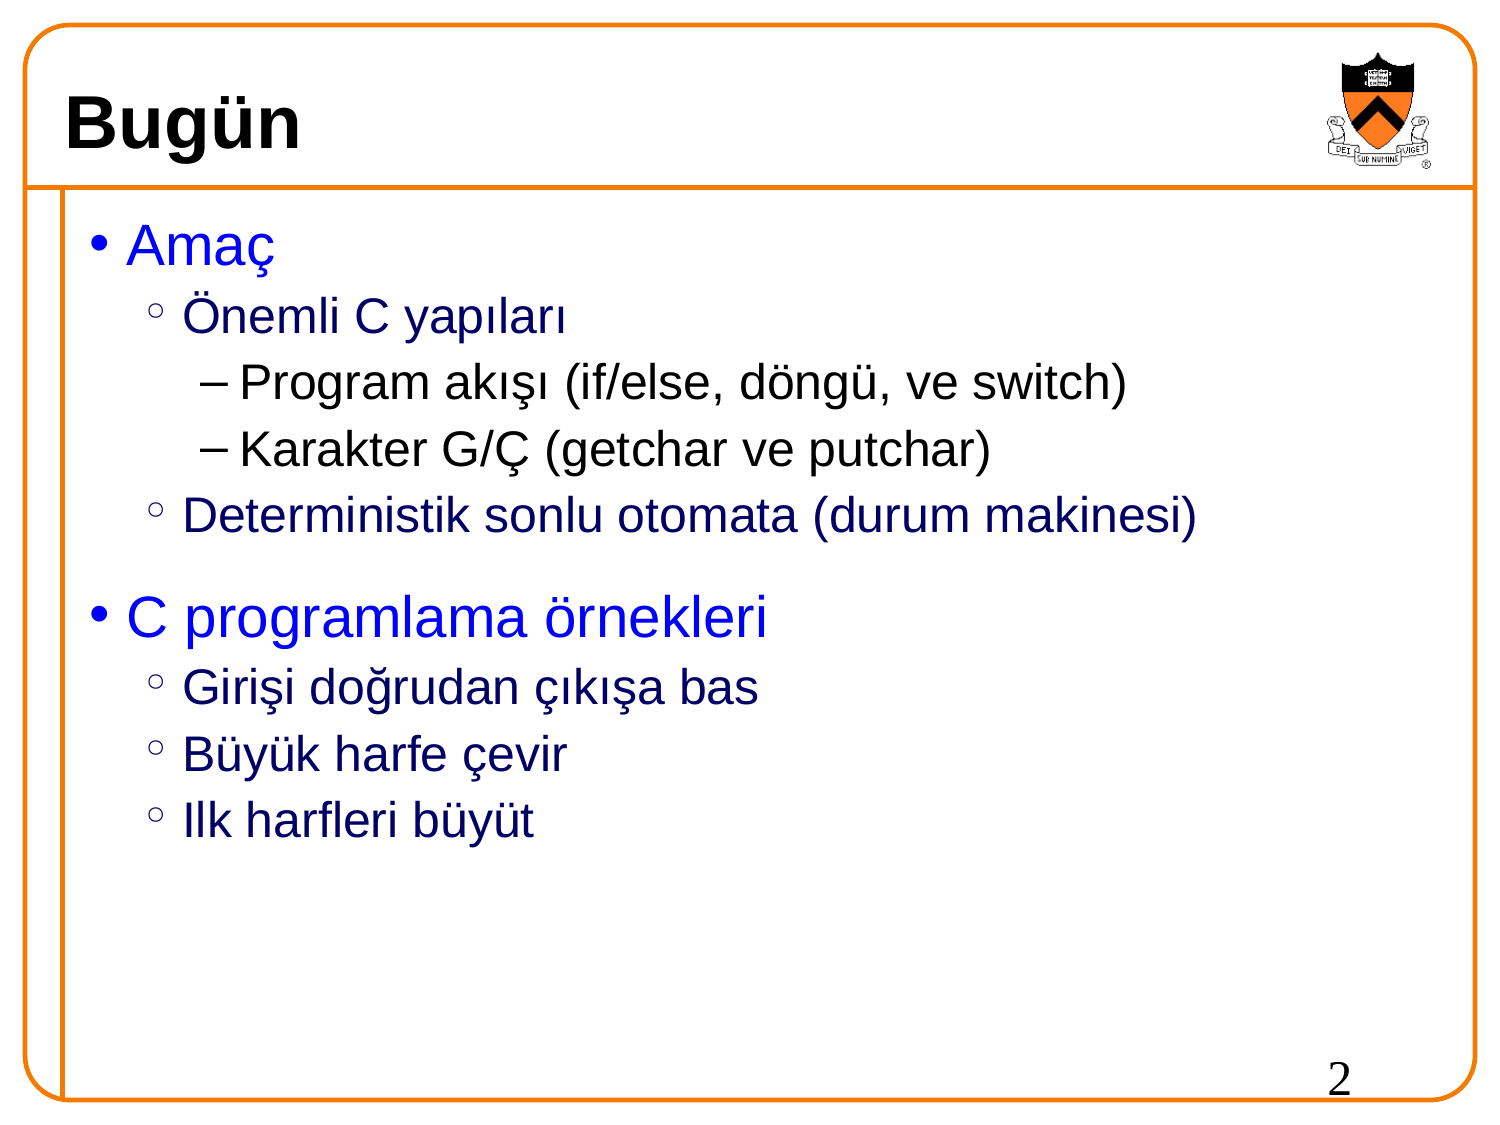

# Bugün
Amaç
Önemli C yapıları
Program akışı (if/else, döngü, ve switch)
Karakter G/Ç (getchar ve putchar)
Deterministik sonlu otomata (durum makinesi)
C programlama örnekleri
Girişi doğrudan çıkışa bas
Büyük harfe çevir
Ilk harfleri büyüt
2